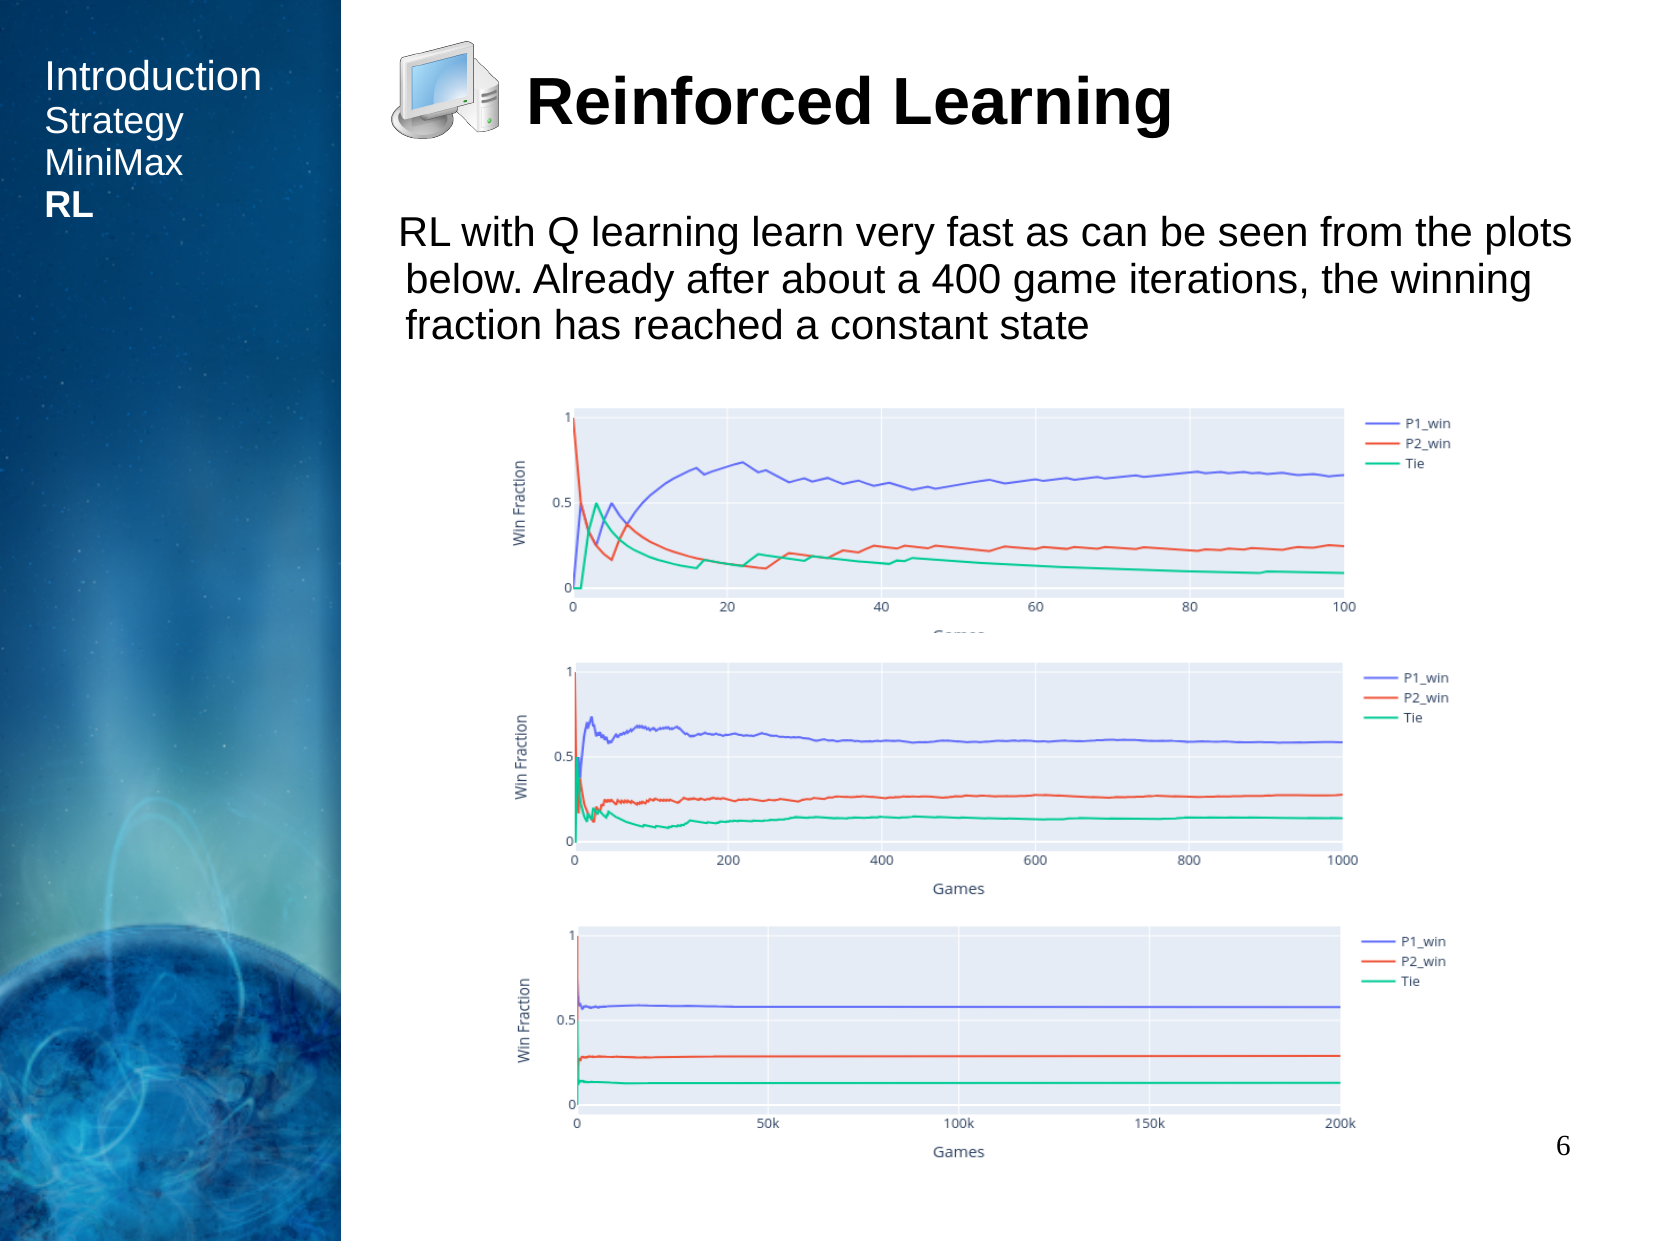

Introduction
Strategy
MiniMax
RL
# Agenda
Reinforced Learning
 RL with Q learning learn very fast as can be seen from the plots below. Already after about a 400 game iterations, the winning fraction has reached a constant state
6